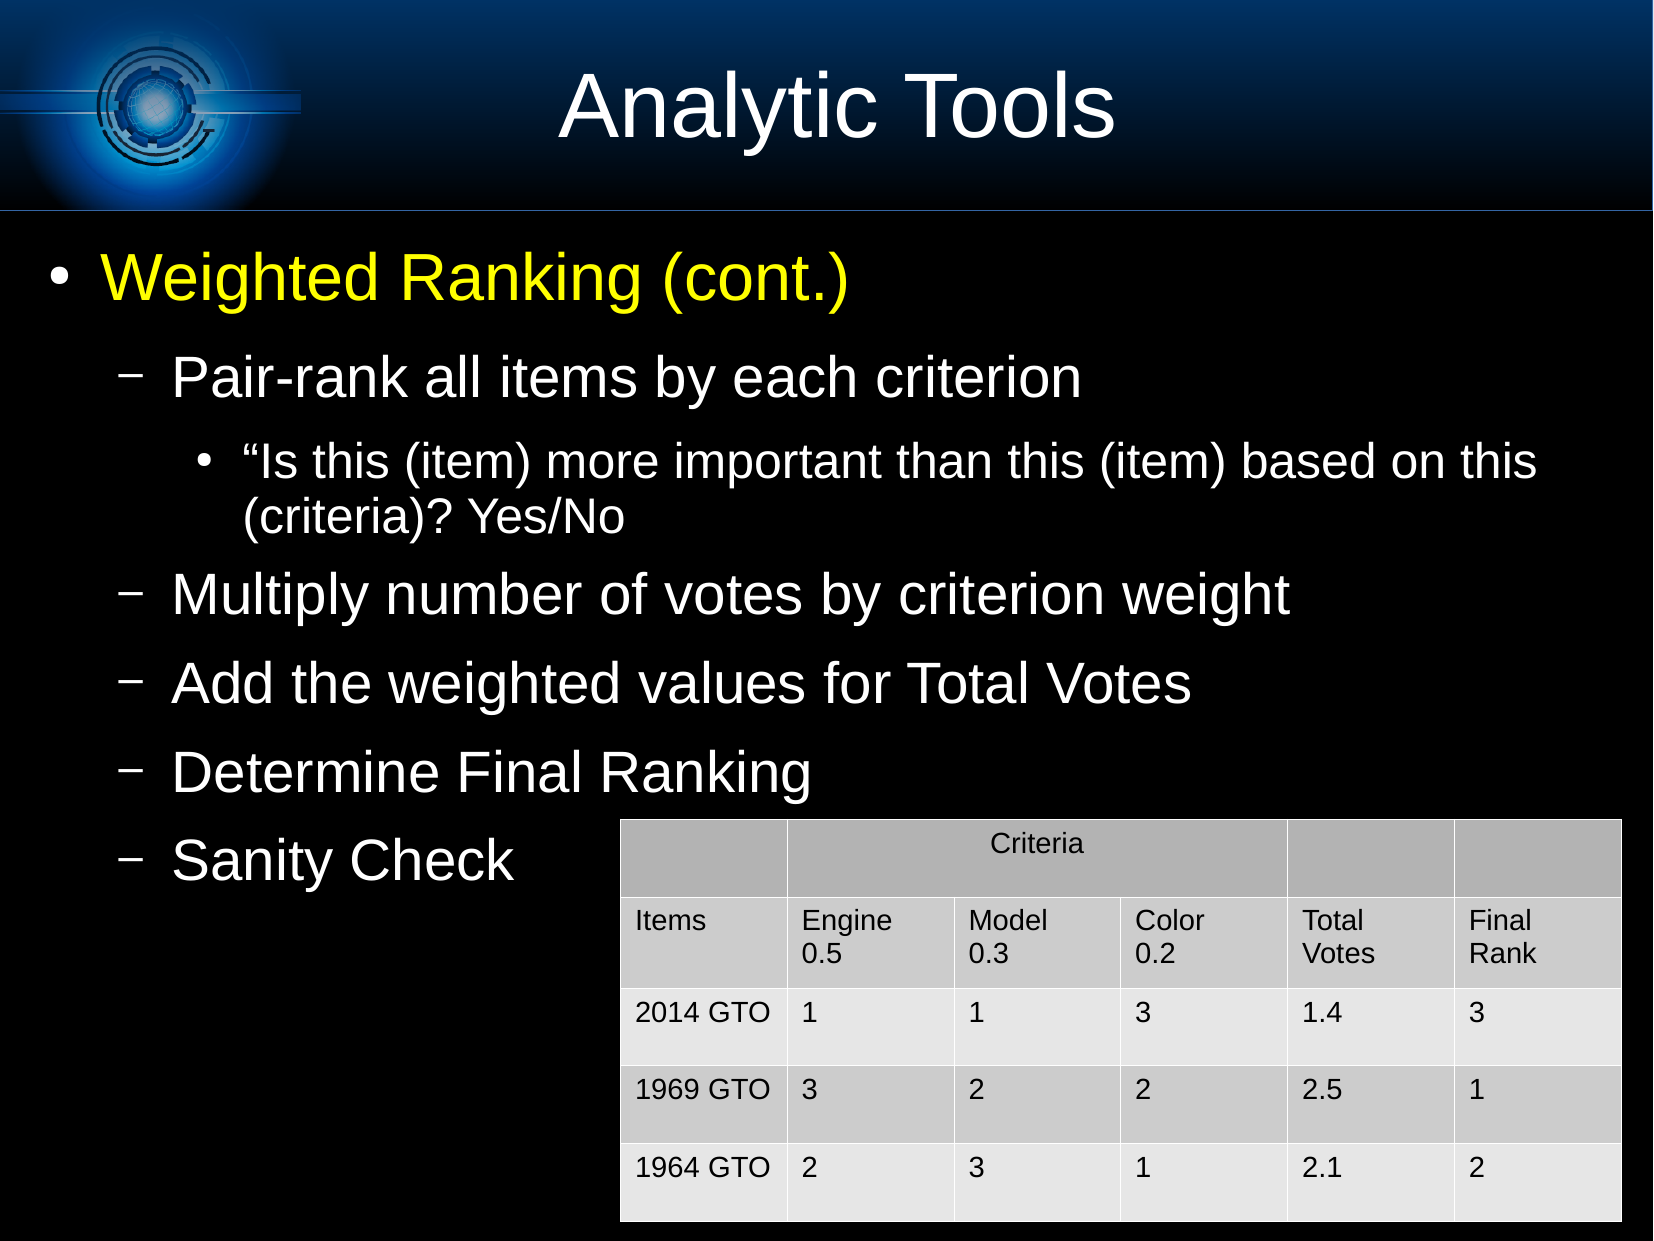

# Analytic Tools
Weighted Ranking (cont.)
Pair-rank all items by each criterion
“Is this (item) more important than this (item) based on this (criteria)? Yes/No
Multiply number of votes by criterion weight
Add the weighted values for Total Votes
Determine Final Ranking
Sanity Check
| | Criteria | | | | |
| --- | --- | --- | --- | --- | --- |
| Items | Engine 0.5 | Model 0.3 | Color 0.2 | Total Votes | Final Rank |
| 2014 GTO | 1 | 1 | 3 | 1.4 | 3 |
| 1969 GTO | 3 | 2 | 2 | 2.5 | 1 |
| 1964 GTO | 2 | 3 | 1 | 2.1 | 2 |